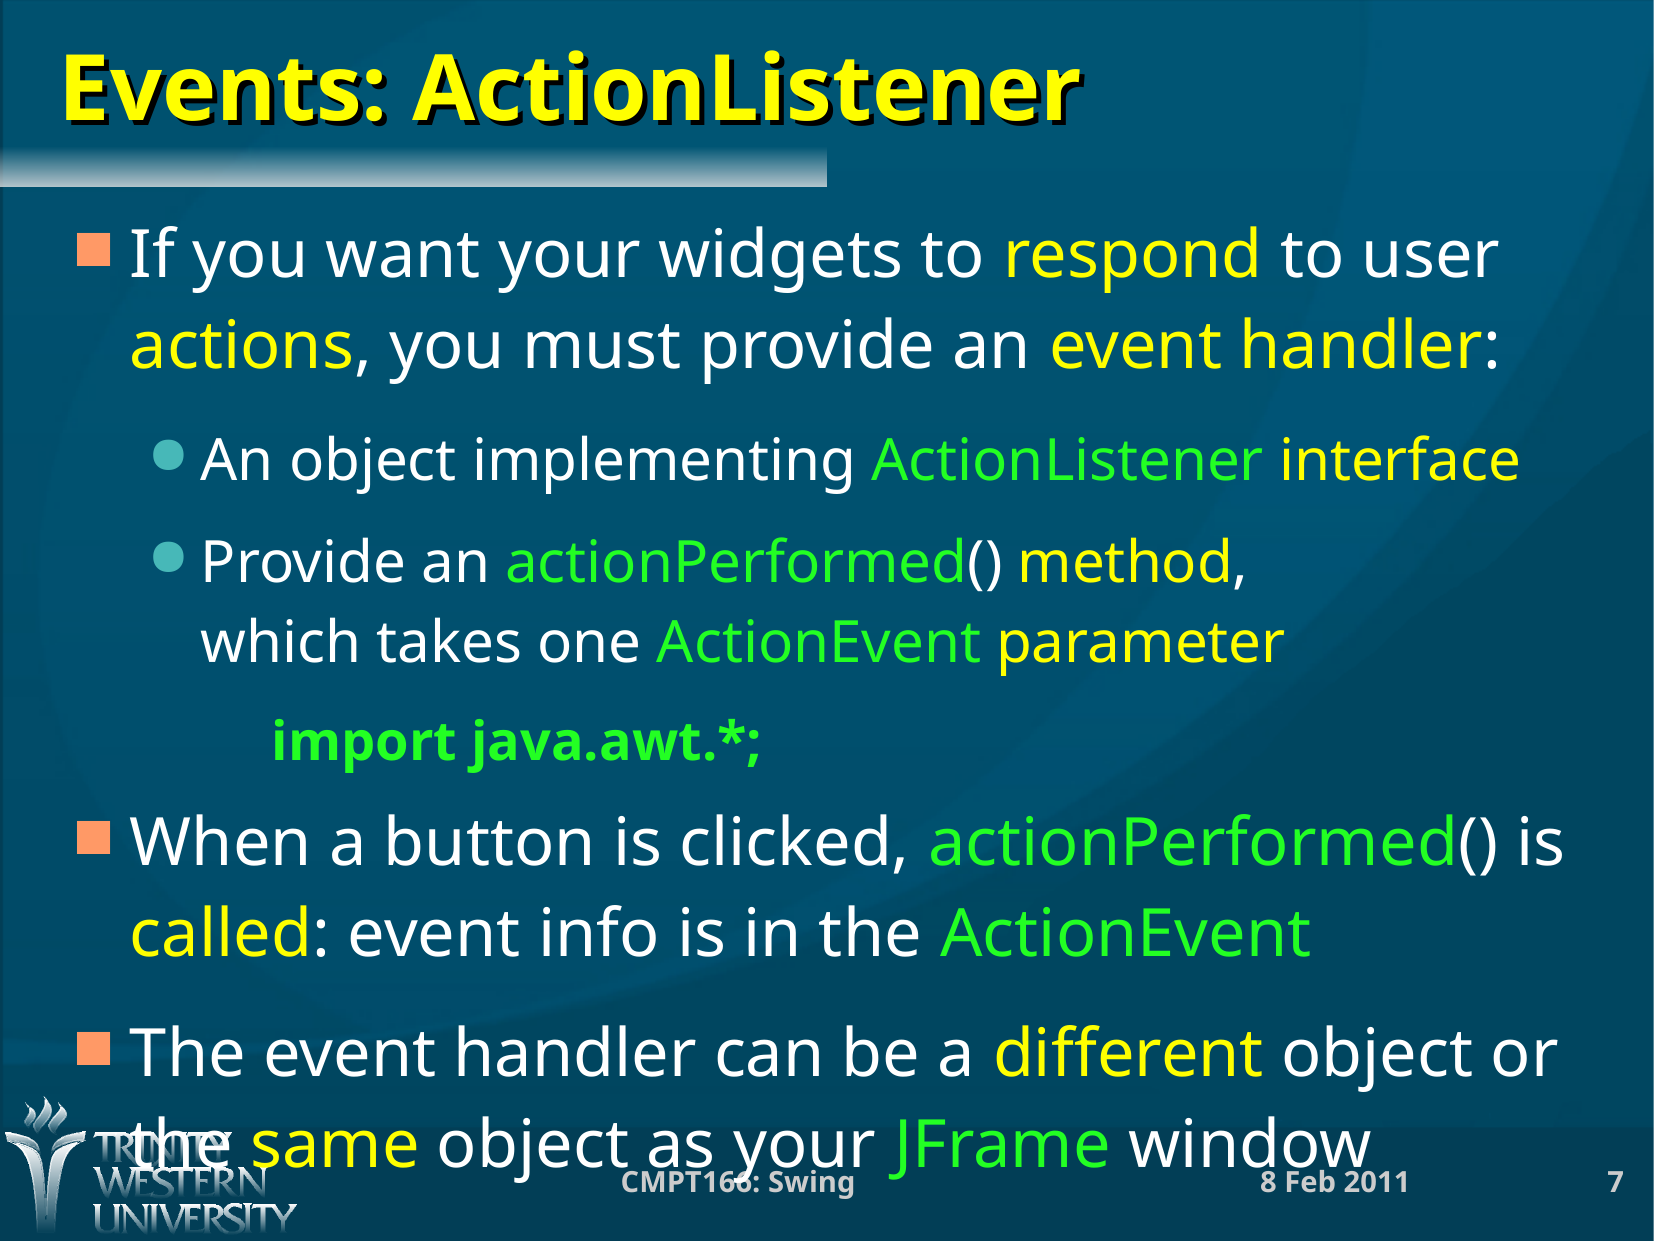

# Events: ActionListener
If you want your widgets to respond to user actions, you must provide an event handler:
An object implementing ActionListener interface
Provide an actionPerformed() method,
which takes one ActionEvent parameter
import java.awt.*;
When a button is clicked, actionPerformed() is called: event info is in the ActionEvent
The event handler can be a different object or the same object as your JFrame window
CMPT166: Swing
8 Feb 2011
7